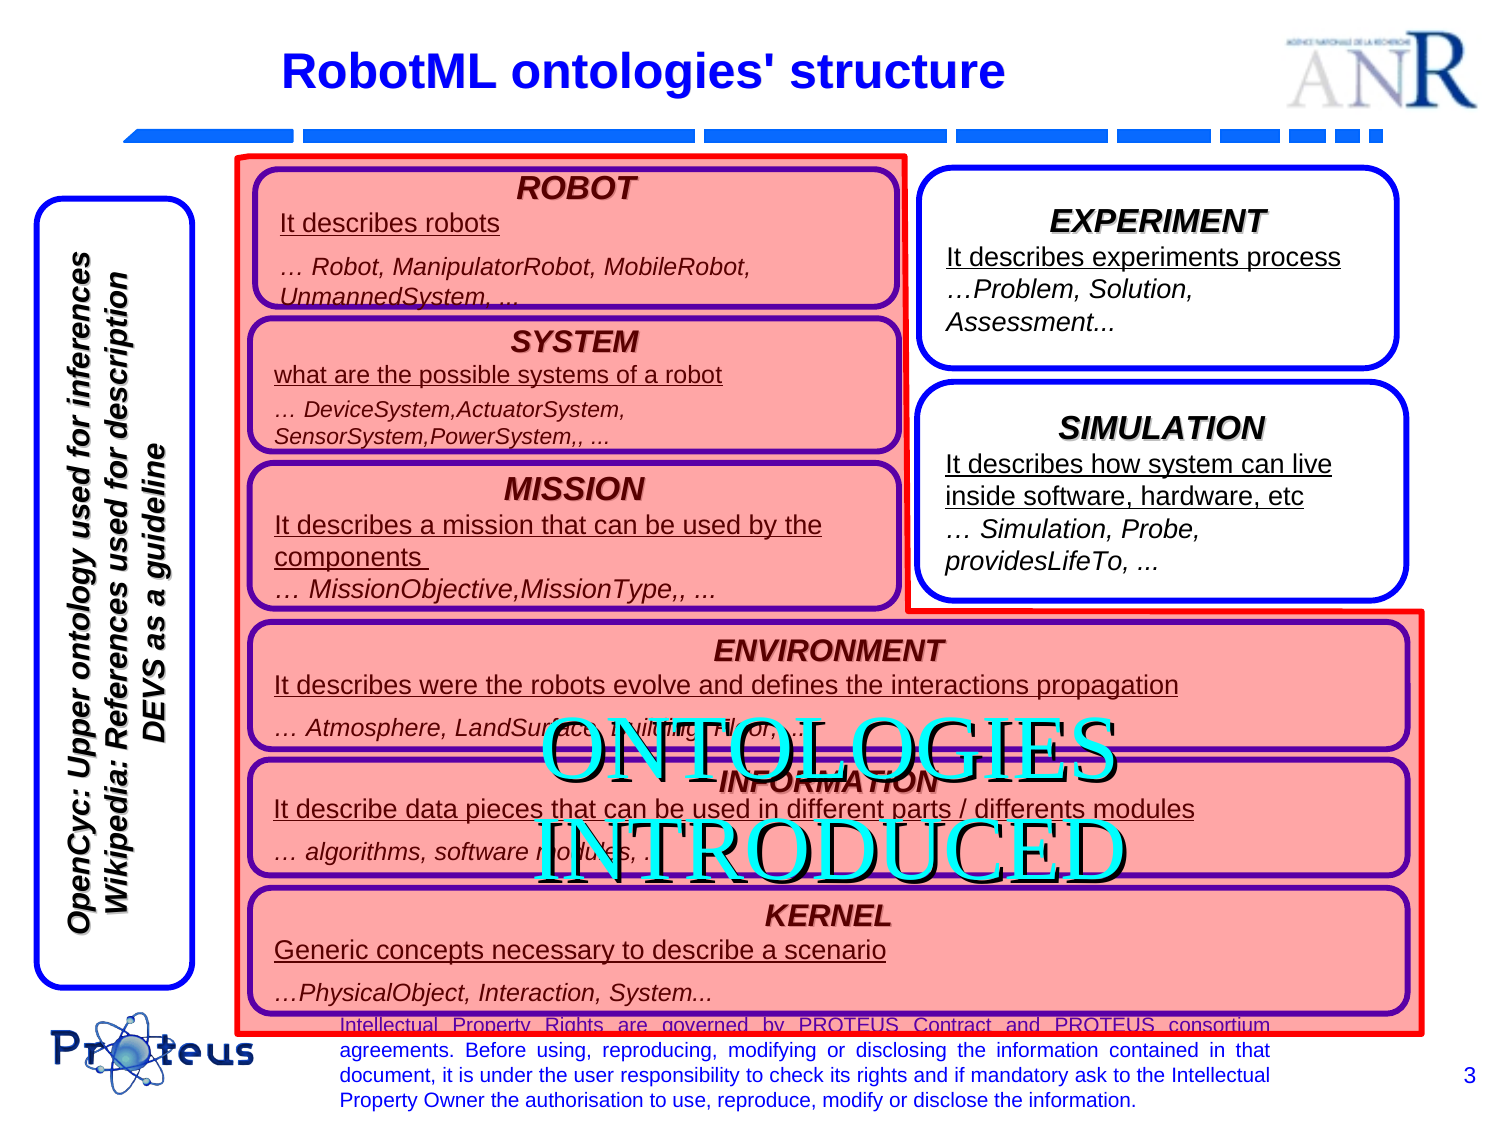

# RobotML ontologies' structure
ONTOLOGIES
INTRODUCED
EXPERIMENT
It describes experiments process
…Problem, Solution, Assessment...
ROBOT
It describes robots
… Robot, ManipulatorRobot, MobileRobot, UnmannedSystem, ...
SYSTEM
what are the possible systems of a robot
… DeviceSystem,ActuatorSystem, SensorSystem,PowerSystem,, ...
SIMULATION
It describes how system can live inside software, hardware, etc
… Simulation, Probe, providesLifeTo, ...
MISSION
It describes a mission that can be used by the components
… MissionObjective,MissionType,, ...
OpenCyc: Upper ontology used for inferences
Wikipedia: References used for description
DEVS as a guideline
ENVIRONMENT
It describes were the robots evolve and defines the interactions propagation
… Atmosphere, LandSurface, Building, Floor, ...
INFORMATION
It describe data pieces that can be used in different parts / differents modules
… algorithms, software modules, ...
KERNEL
Generic concepts necessary to describe a scenario
…PhysicalObject, Interaction, System...
3